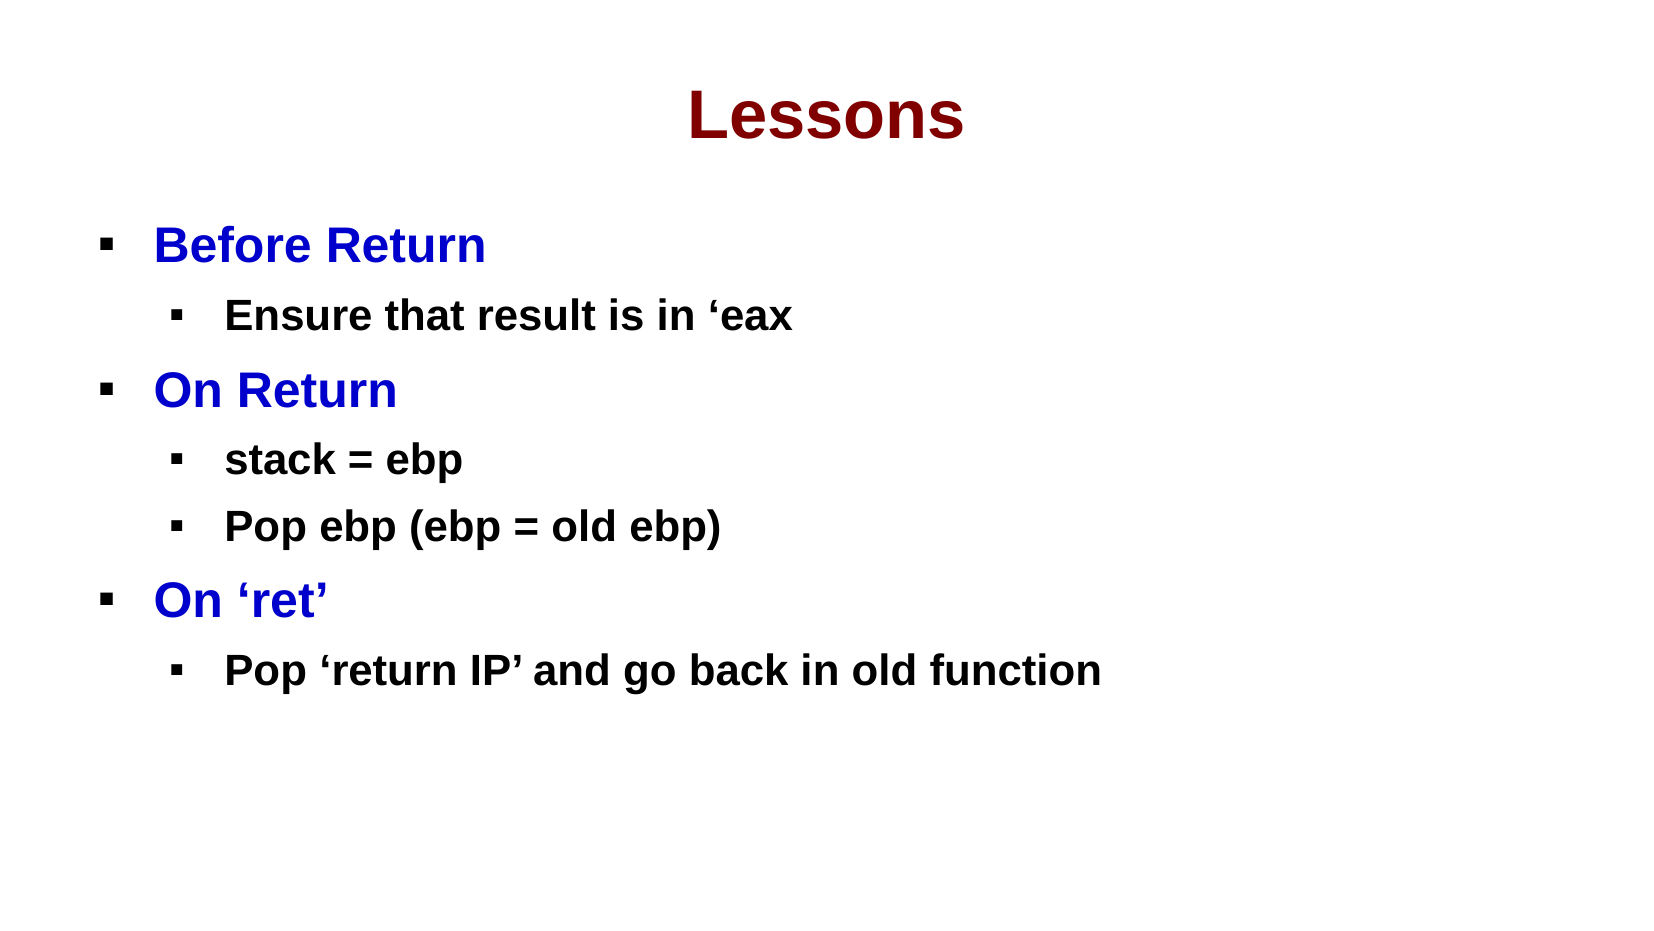

# Lessons
Before Return
Ensure that result is in ‘eax
On Return
stack = ebp
Pop ebp (ebp = old ebp)
On ‘ret’
Pop ‘return IP’ and go back in old function